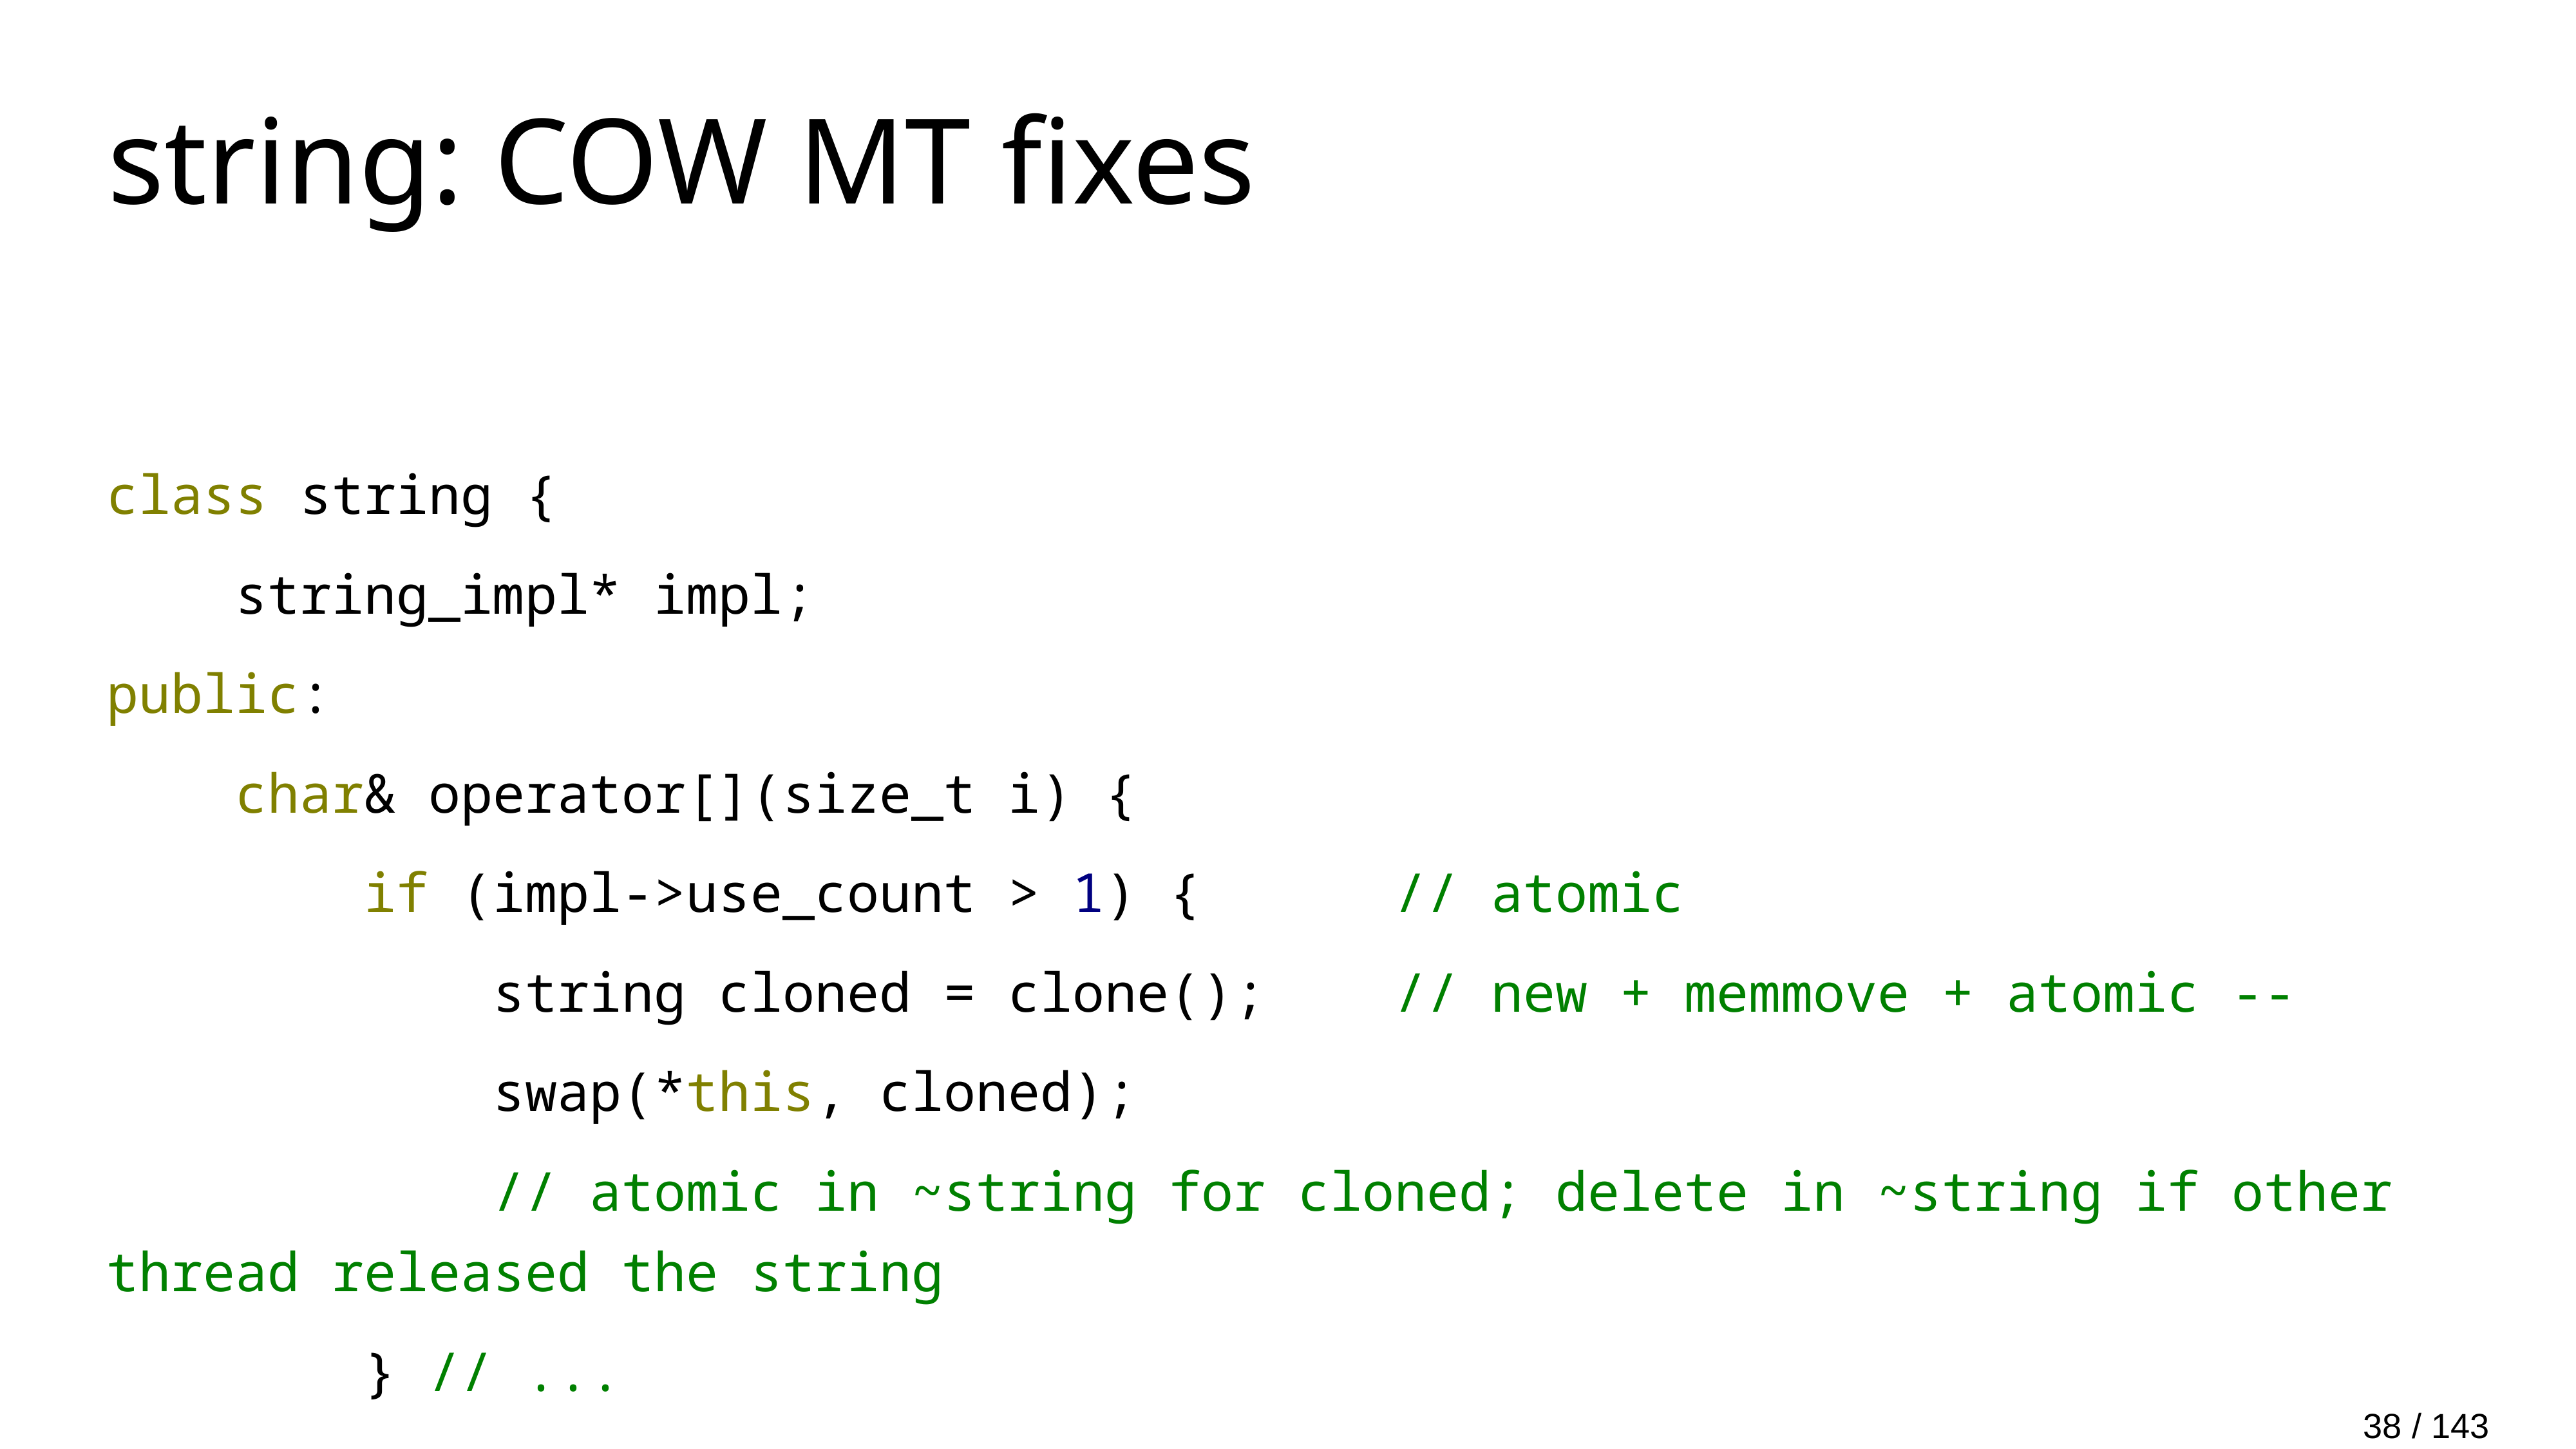

# string: COW MT fixes
class string {
 string_impl* impl;
public:
 char& operator[](size_t i) {
 if (impl->use_count > 1) { // atomic
 string cloned = clone(); // new + memmove + atomic --
 swap(*this, cloned);
 // atomic in ~string for cloned; delete in ~string if other thread released the string
 } // ...